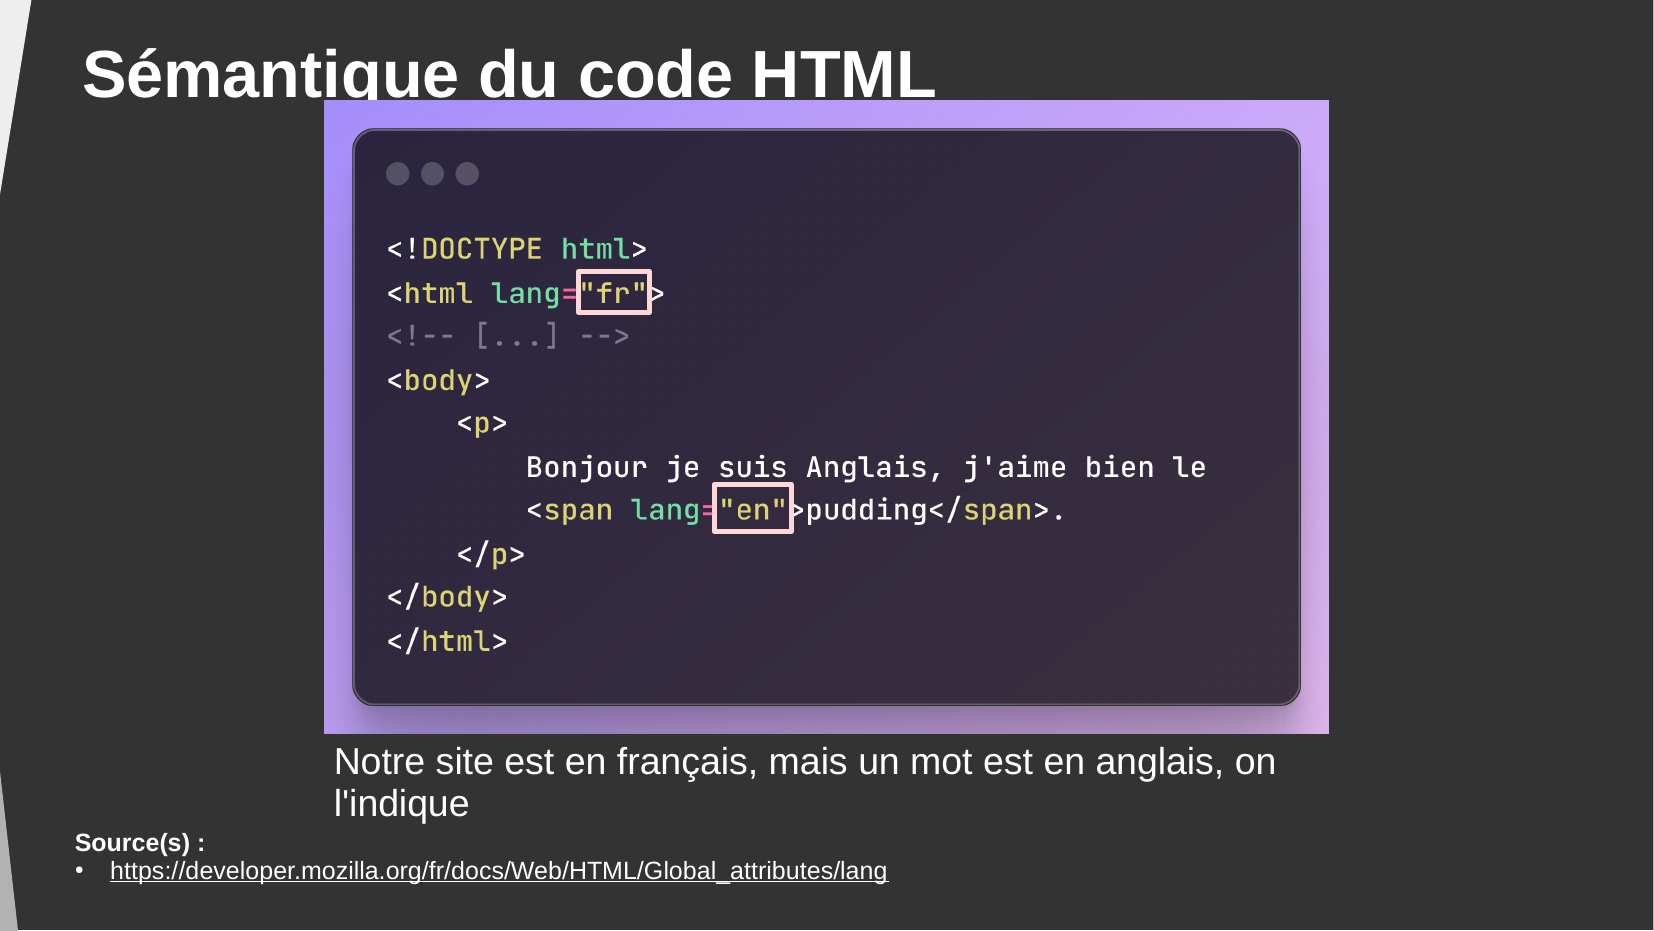

# Sémantique du code HTML
Notre site est en français, mais un mot est en anglais, on l'indique
Source(s) :
https://developer.mozilla.org/fr/docs/Web/HTML/Global_attributes/lang